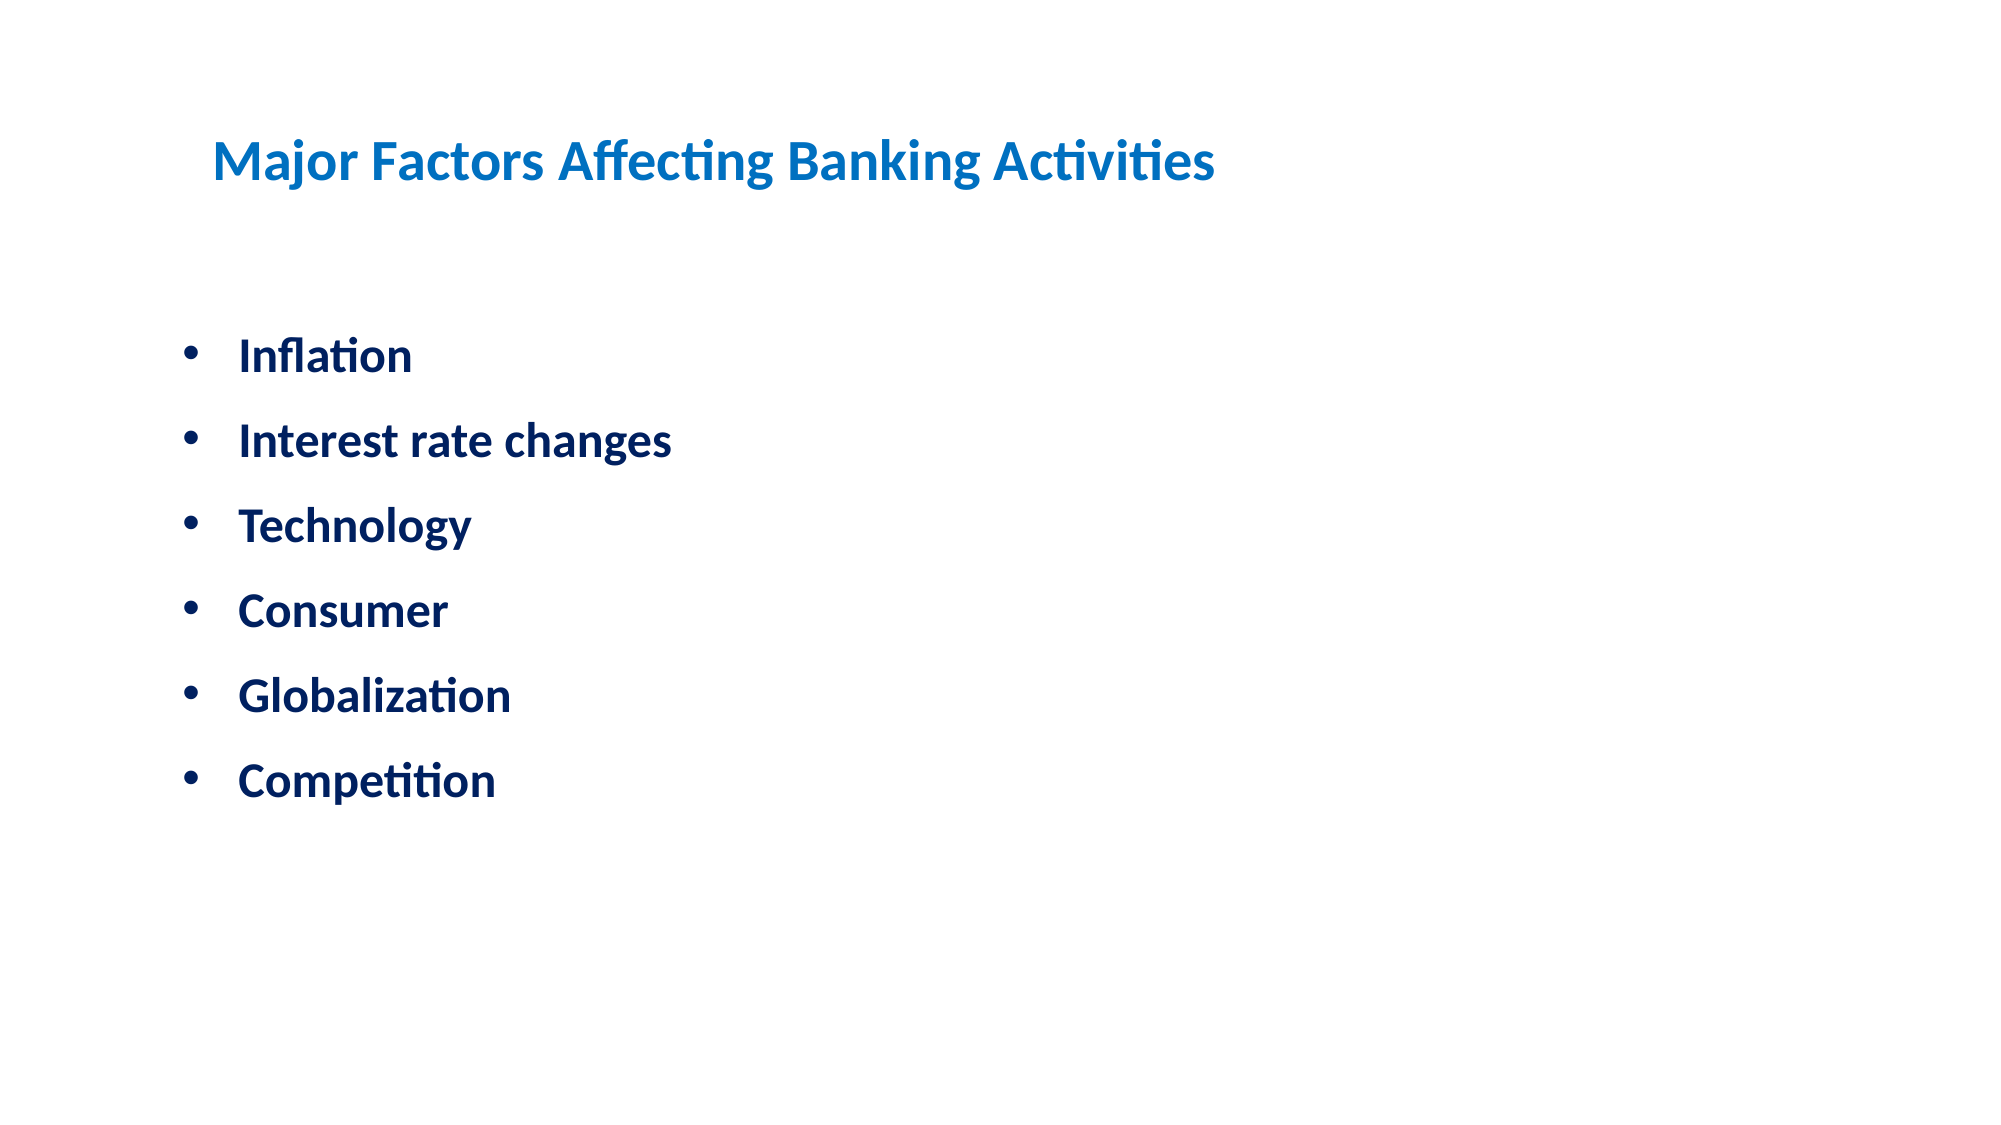

Major Factors Affecting Banking Activities
Inflation
Interest rate changes
Technology
Consumer
Globalization
Competition